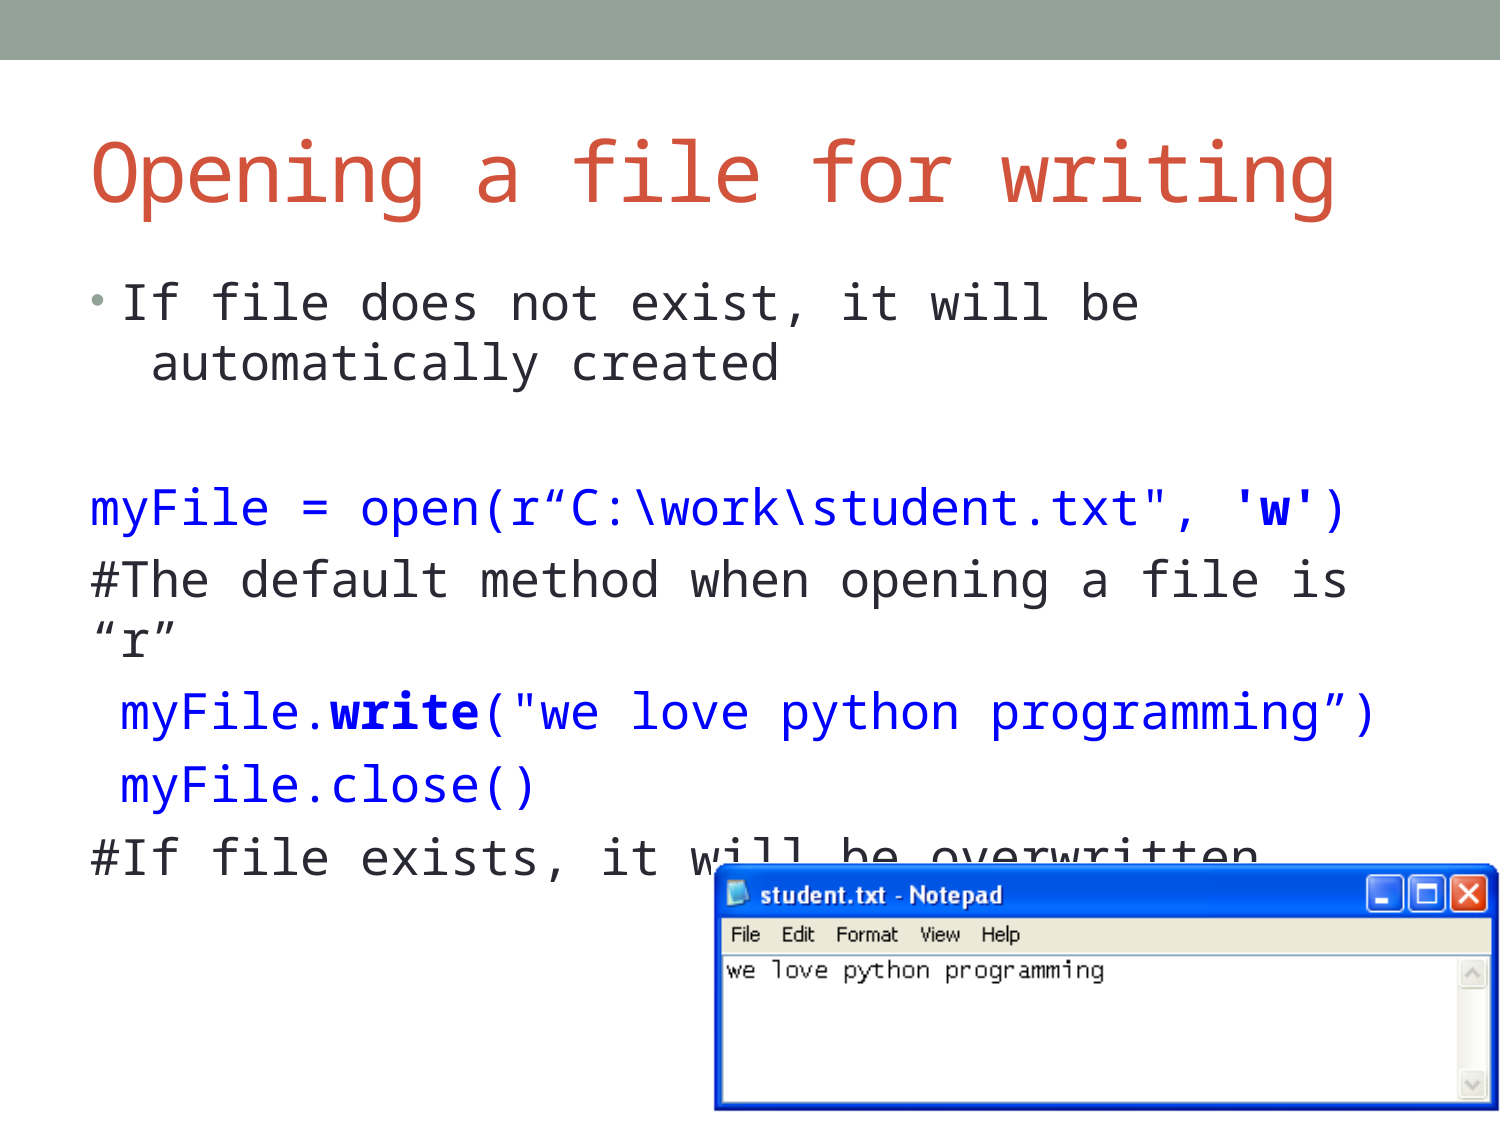

# Opening a file for writing
If file does not exist, it will be automatically created
myFile = open(r“C:\work\student.txt", 'w')
#The default method when opening a file is “r”
myFile.write("we love python programming”)
myFile.close()
#If file exists, it will be overwritten